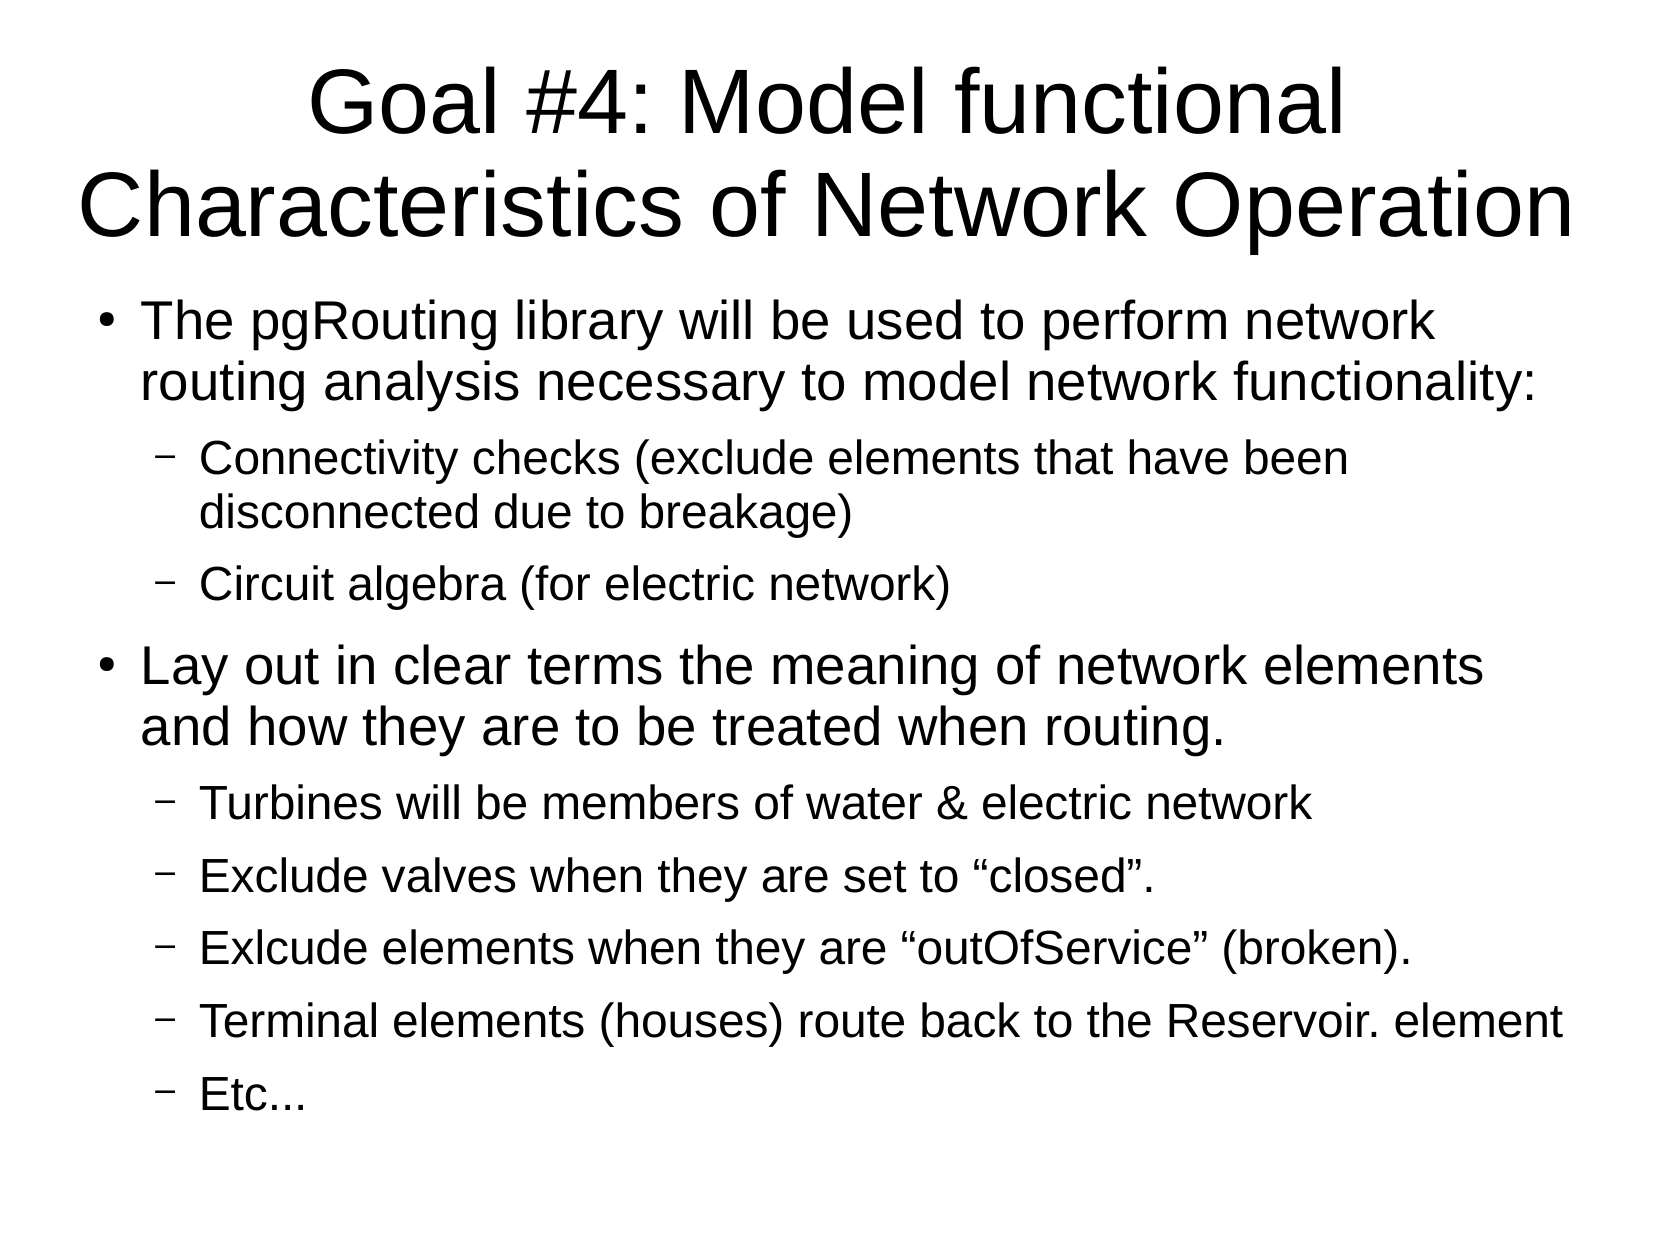

# Goal #4: Model functional Characteristics of Network Operation
The pgRouting library will be used to perform network routing analysis necessary to model network functionality:
Connectivity checks (exclude elements that have been disconnected due to breakage)
Circuit algebra (for electric network)
Lay out in clear terms the meaning of network elements and how they are to be treated when routing.
Turbines will be members of water & electric network
Exclude valves when they are set to “closed”.
Exlcude elements when they are “outOfService” (broken).
Terminal elements (houses) route back to the Reservoir. element
Etc...